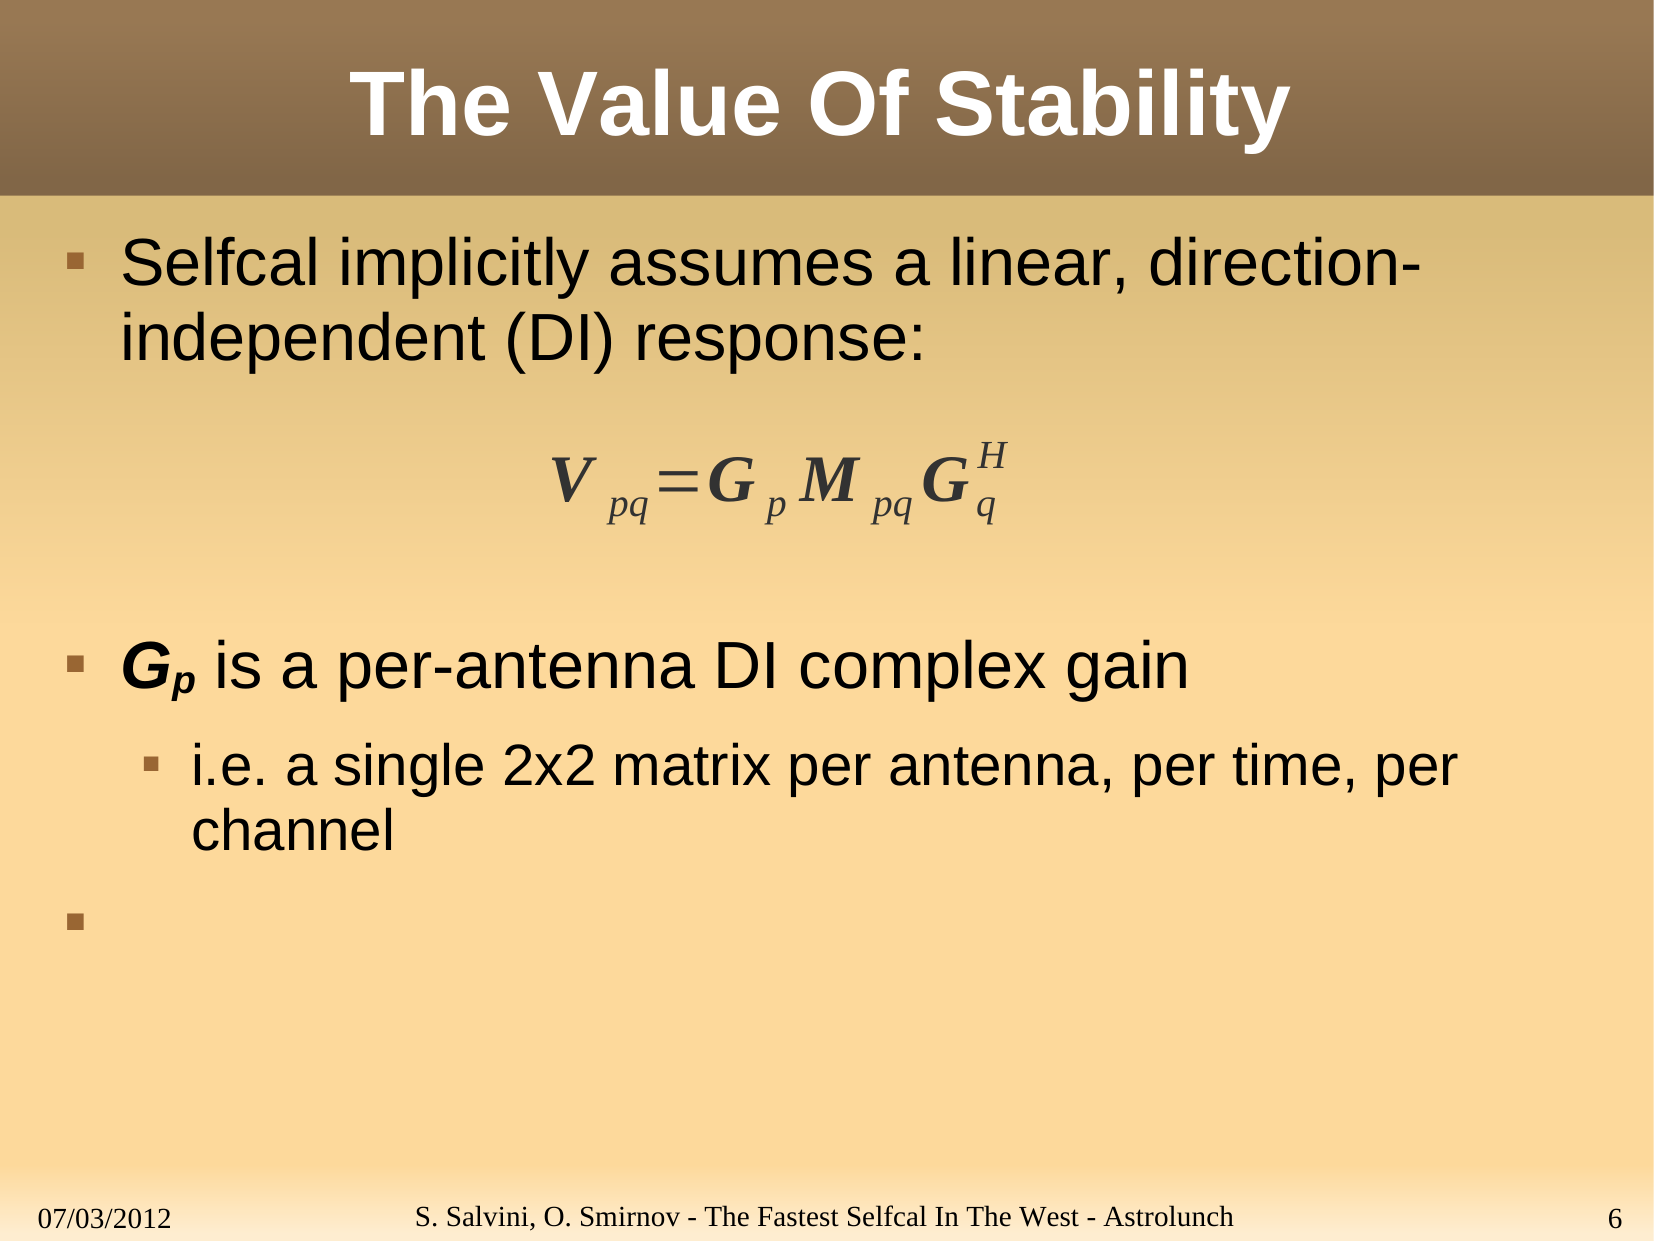

# The Value Of Stability
Selfcal implicitly assumes a linear, direction-independent (DI) response:
Gp is a per-antenna DI complex gain
i.e. a single 2x2 matrix per antenna, per time, per channel
S. Salvini, O. Smirnov - The Fastest Selfcal In The West - Astrolunch
07/03/2012
6